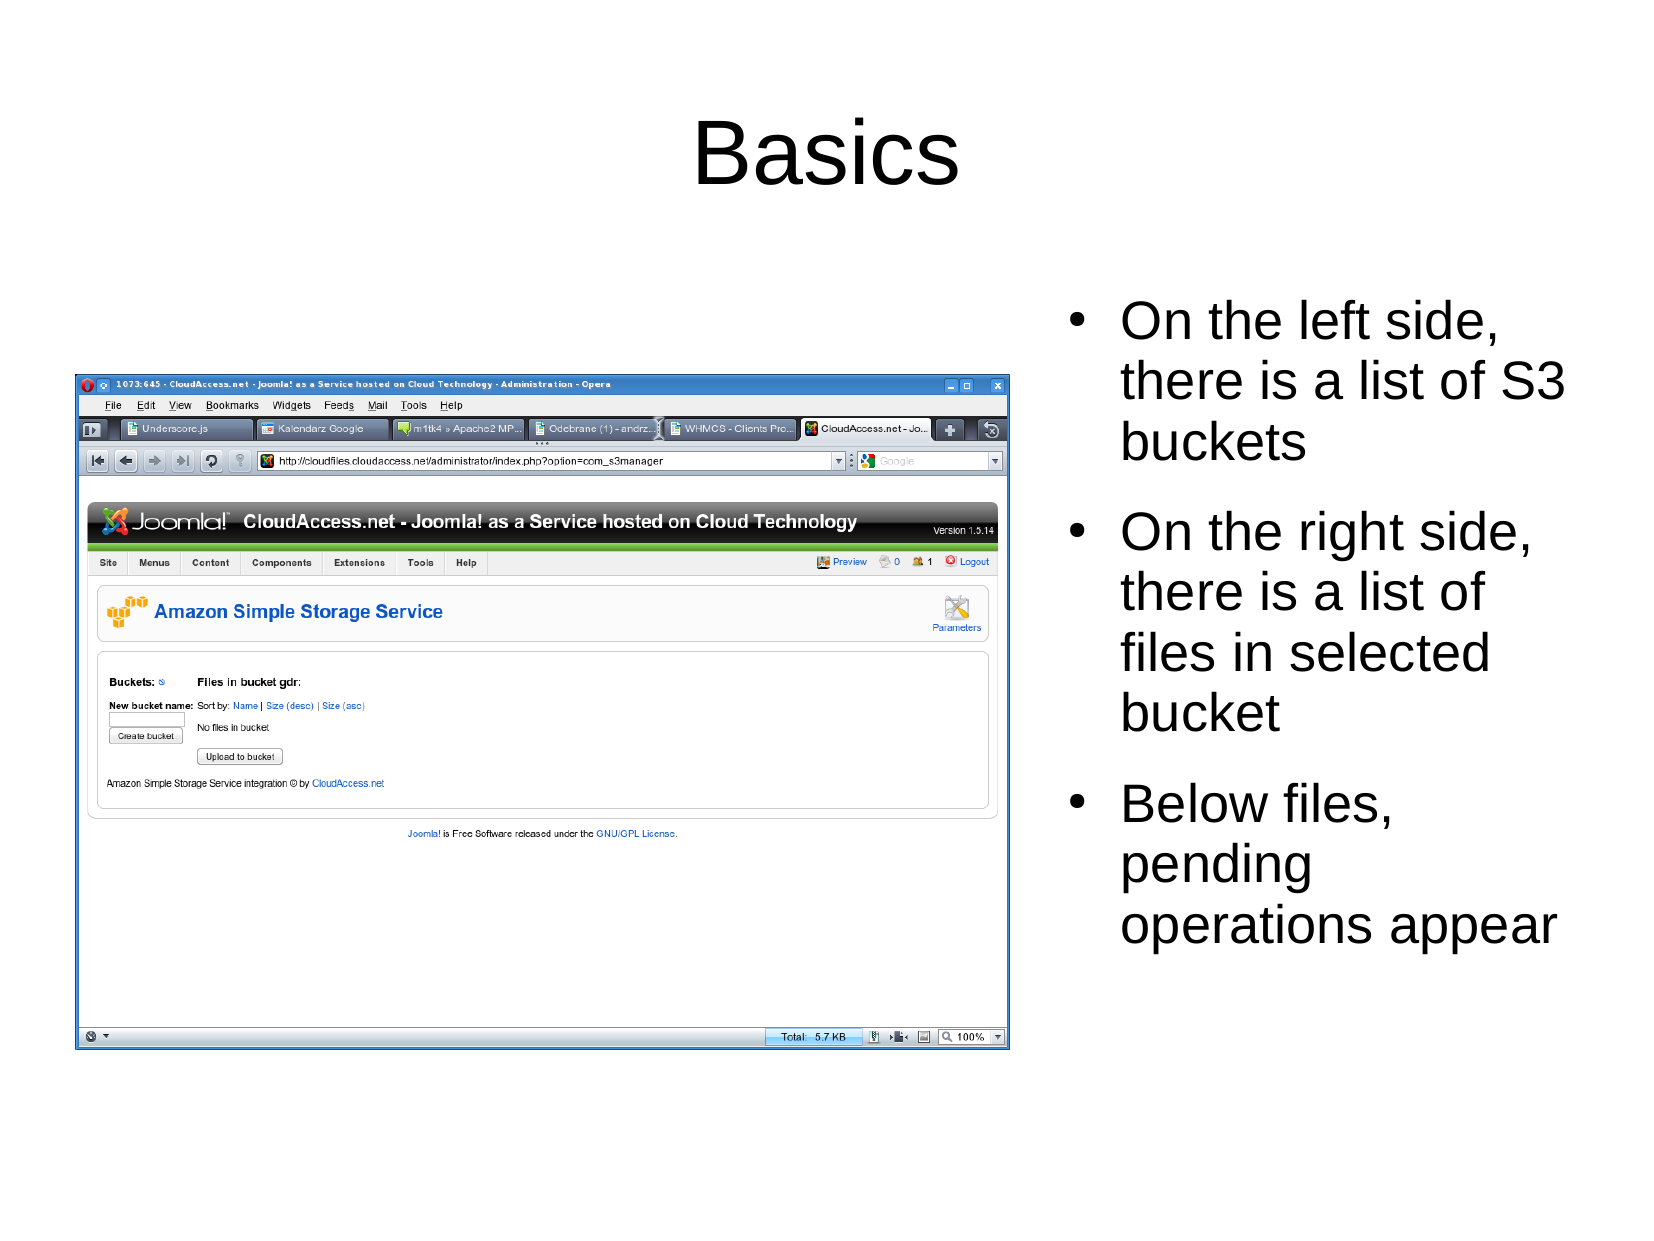

# Basics
On the left side, there is a list of S3 buckets
On the right side, there is a list of files in selected bucket
Below files, pending operations appear